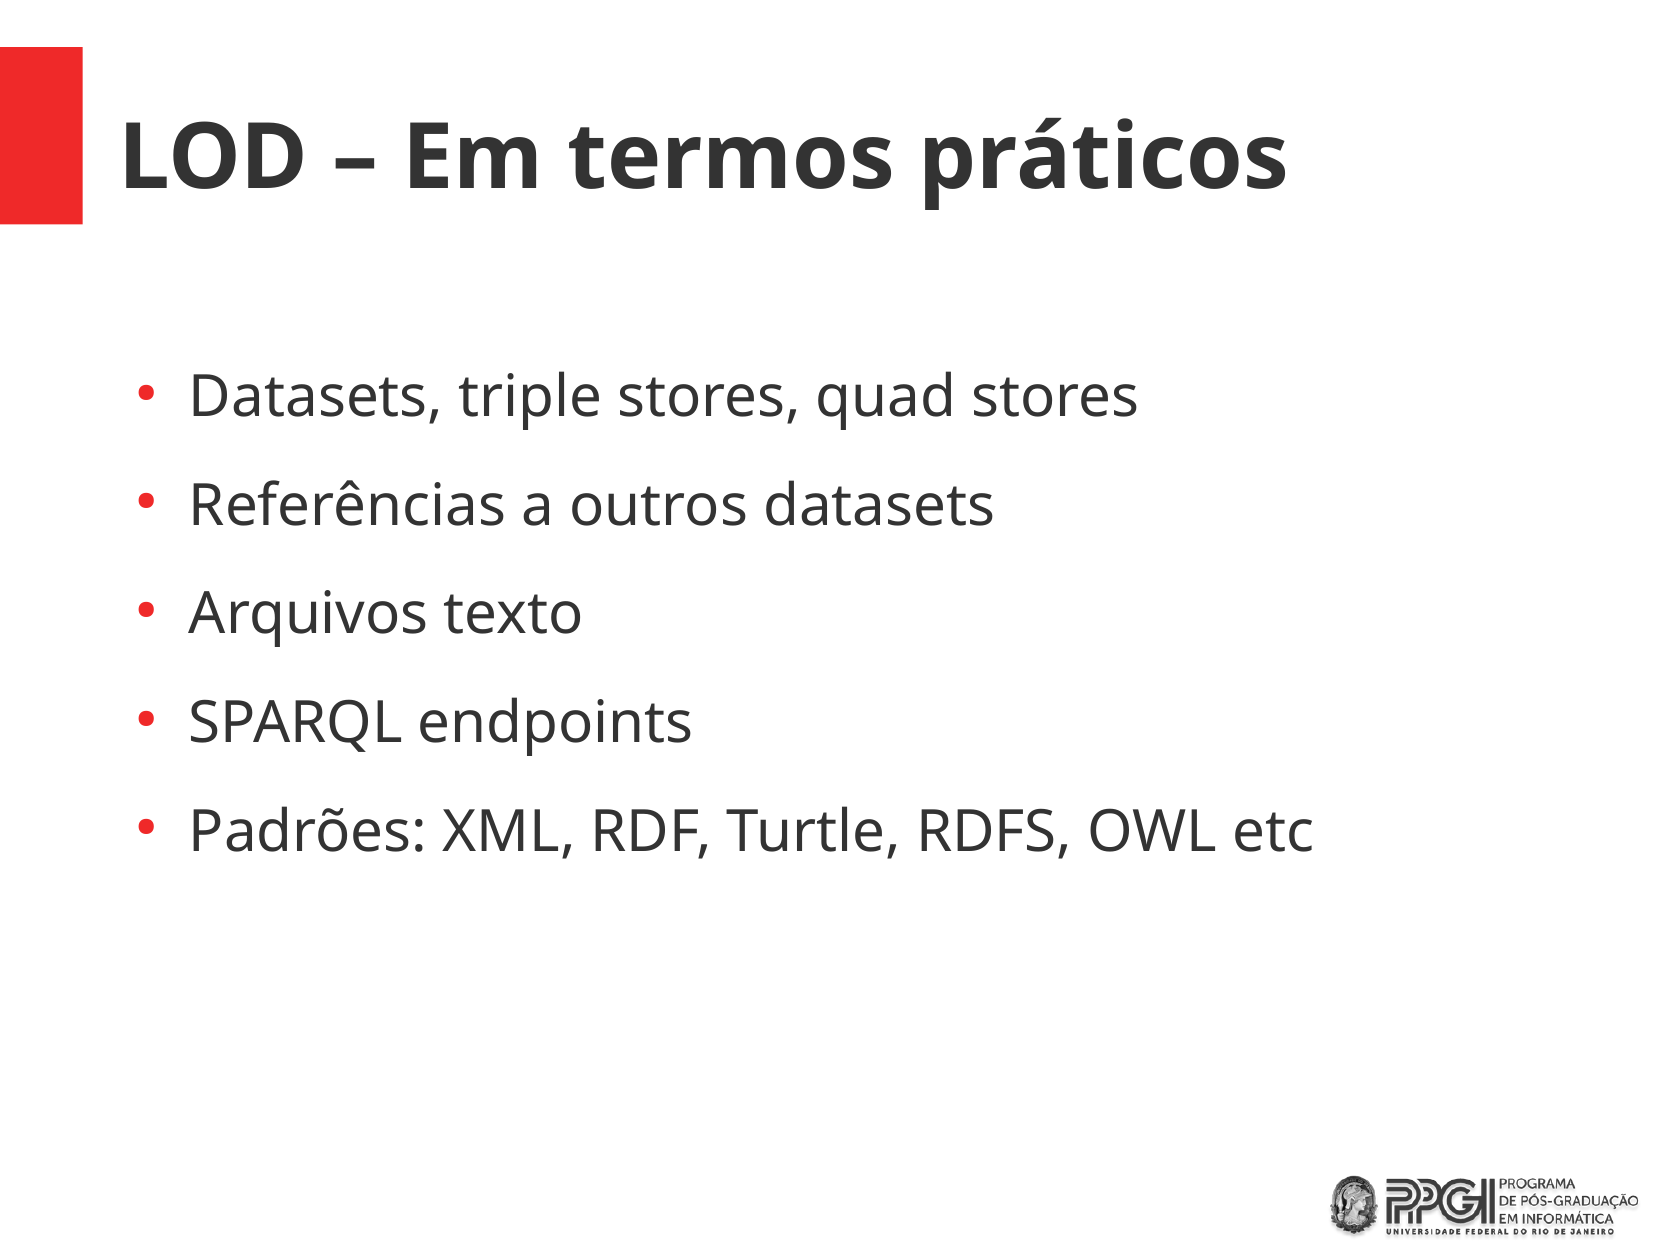

# LOD – Em termos práticos
Datasets, triple stores, quad stores
Referências a outros datasets
Arquivos texto
SPARQL endpoints
Padrões: XML, RDF, Turtle, RDFS, OWL etc